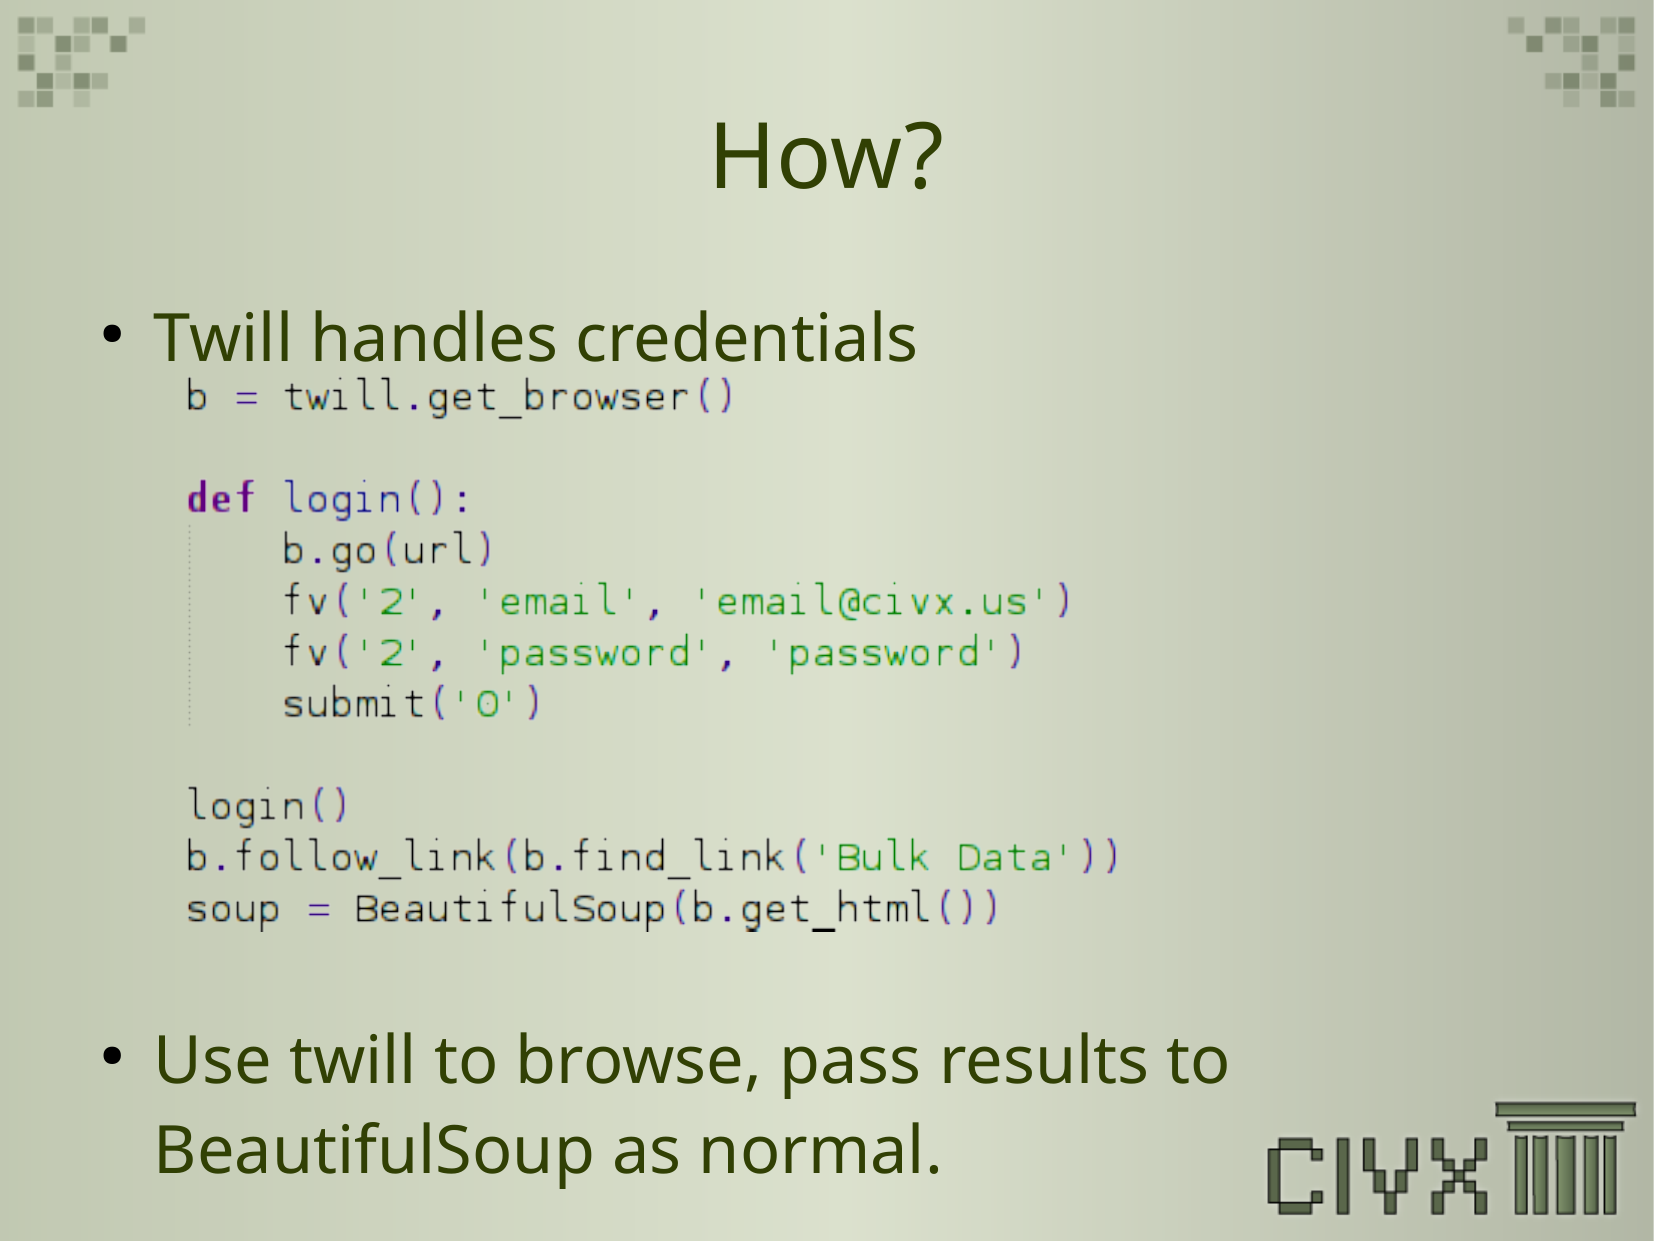

# How?
Twill handles credentials
Use twill to browse, pass results to BeautifulSoup as normal.